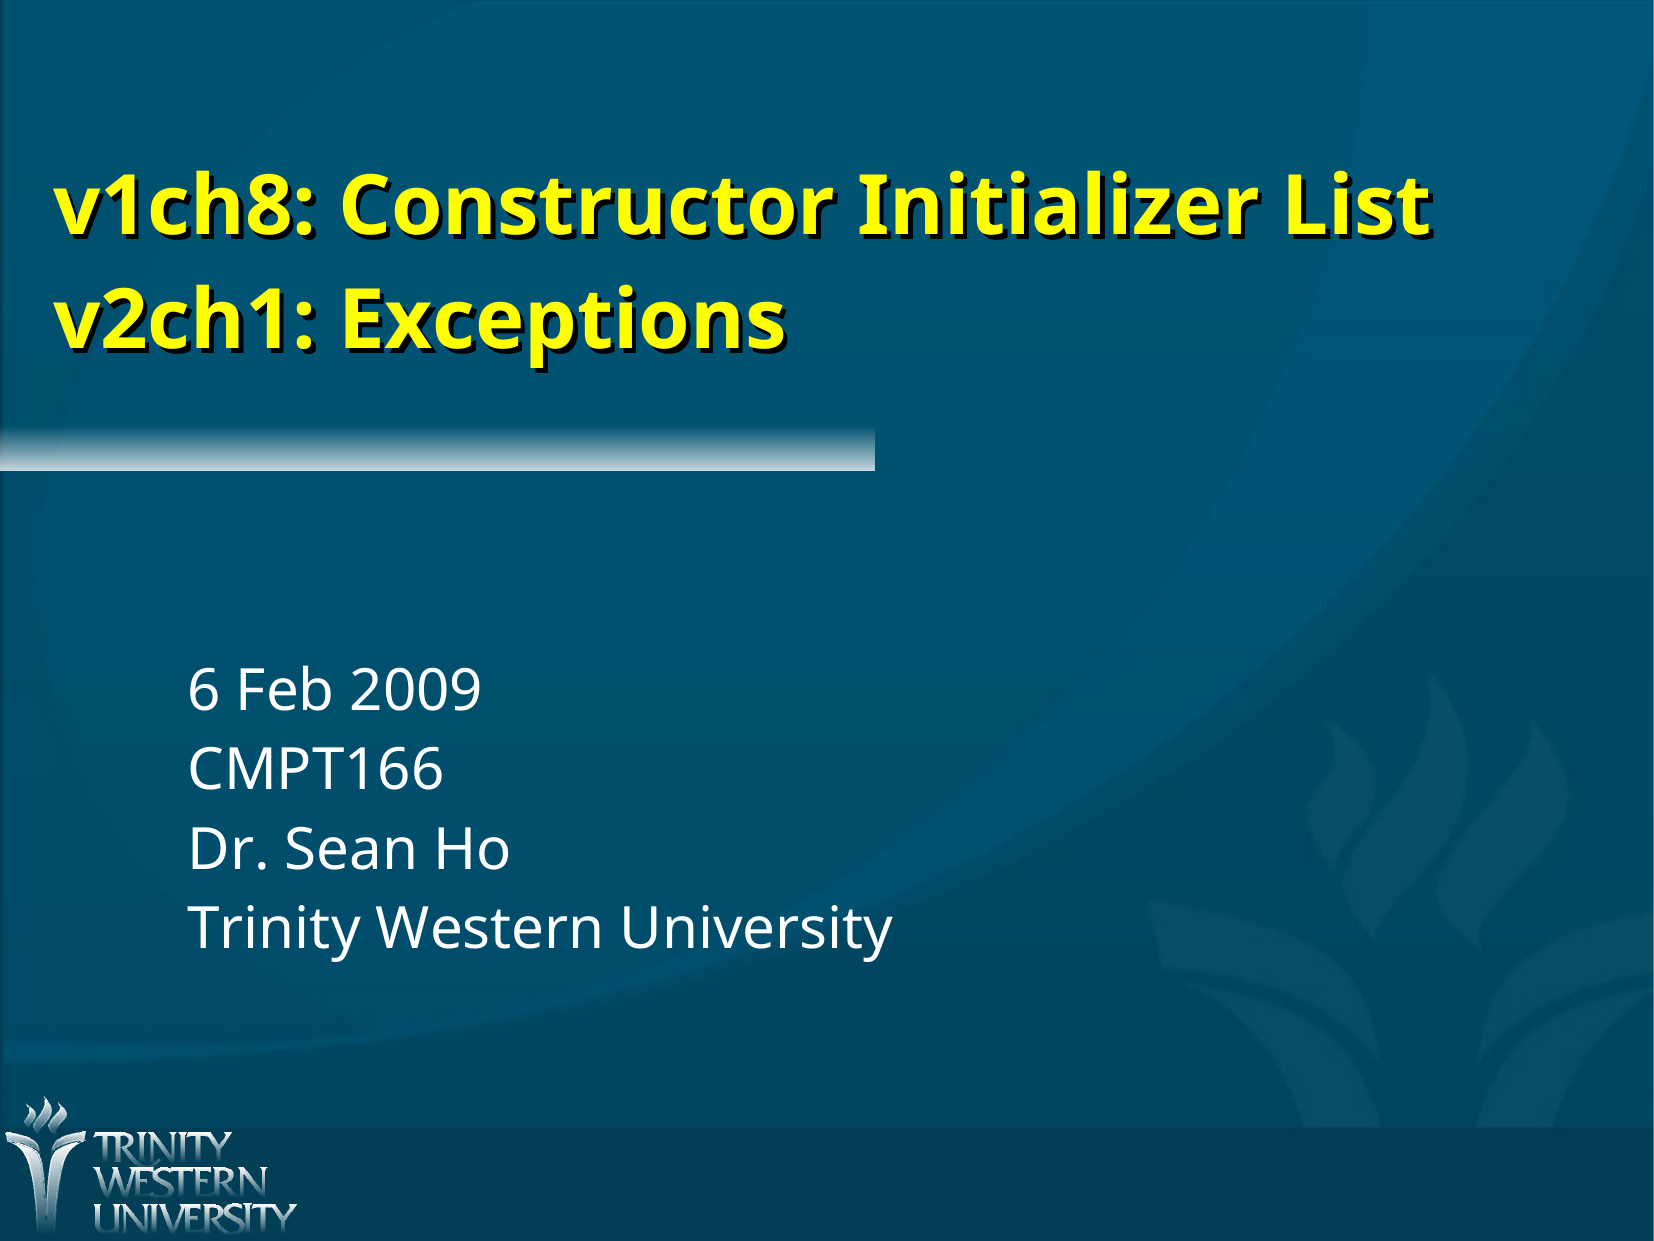

# v1ch8: Constructor Initializer List v2ch1: Exceptions
6 Feb 2009
CMPT166
Dr. Sean Ho
Trinity Western University